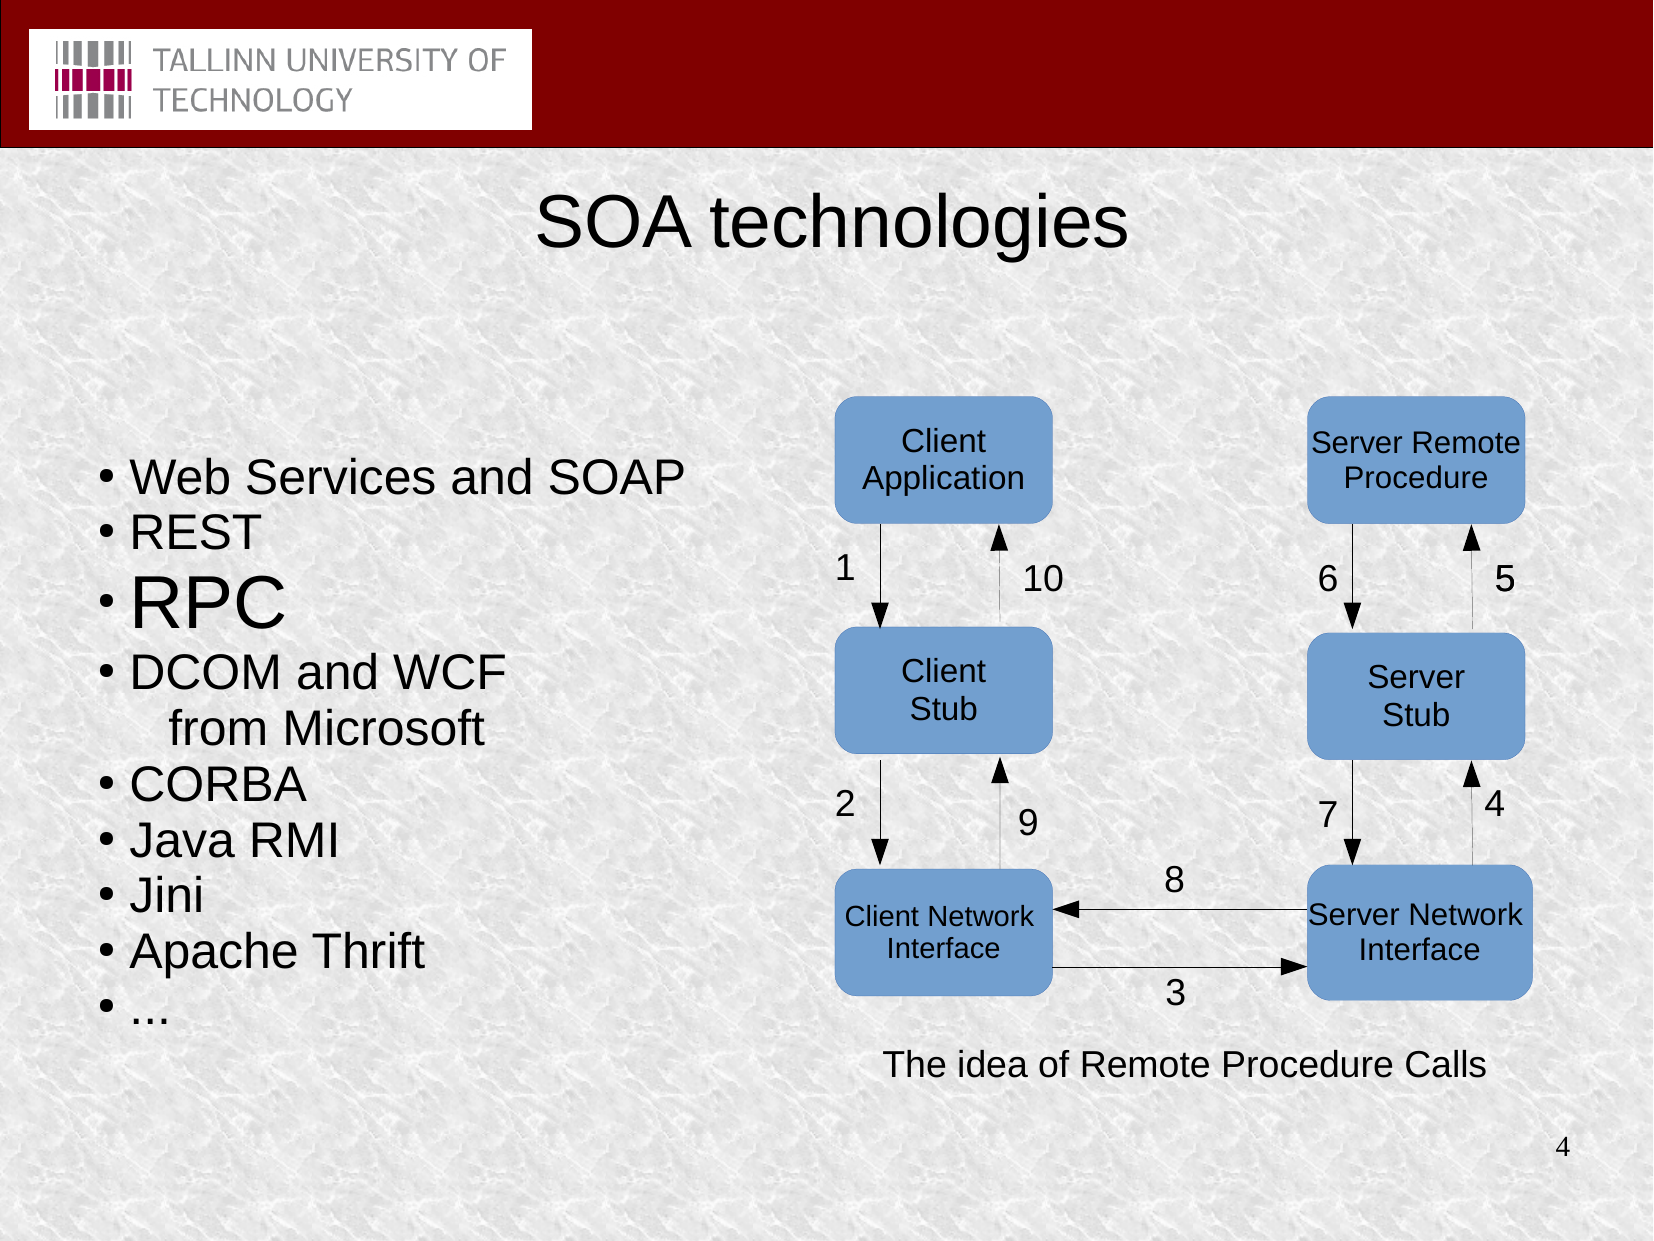

# SOA technologies
 Web Services and SOAP
 REST
 RPC
 DCOM and WCF
from Microsoft
 CORBA
 Java RMI
 Jini
 Apache Thrift
 ...
The idea of Remote Procedure Calls
4